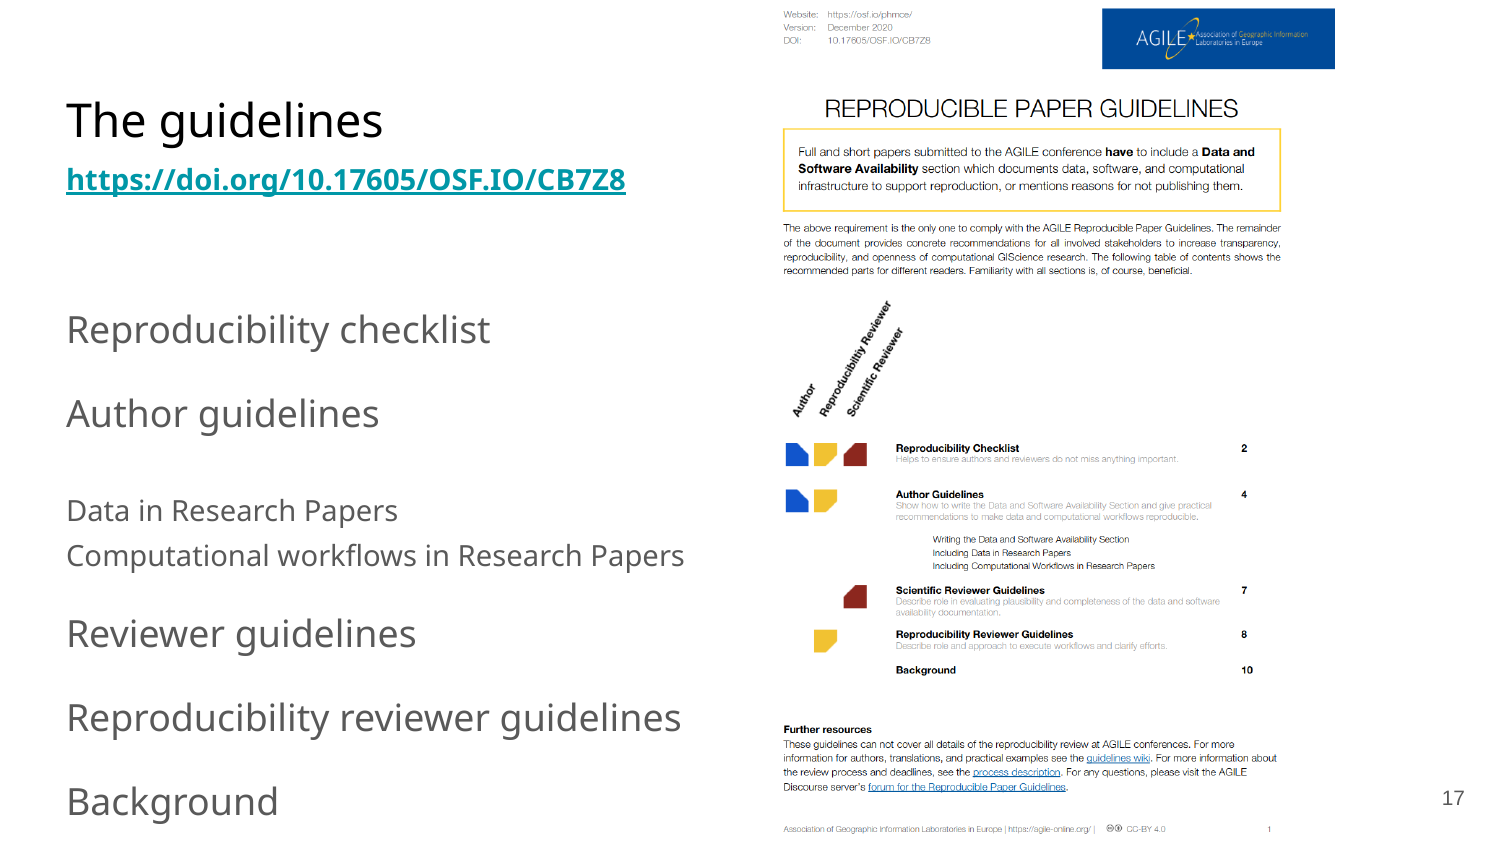

# The guidelines
https://doi.org/10.17605/OSF.IO/CB7Z8
Reproducibility checklist
Author guidelines
Writing DASA section
Data in Research Papers
Computational workflows in Research Papers
Reviewer guidelines
Reproducibility reviewer guidelines
Background